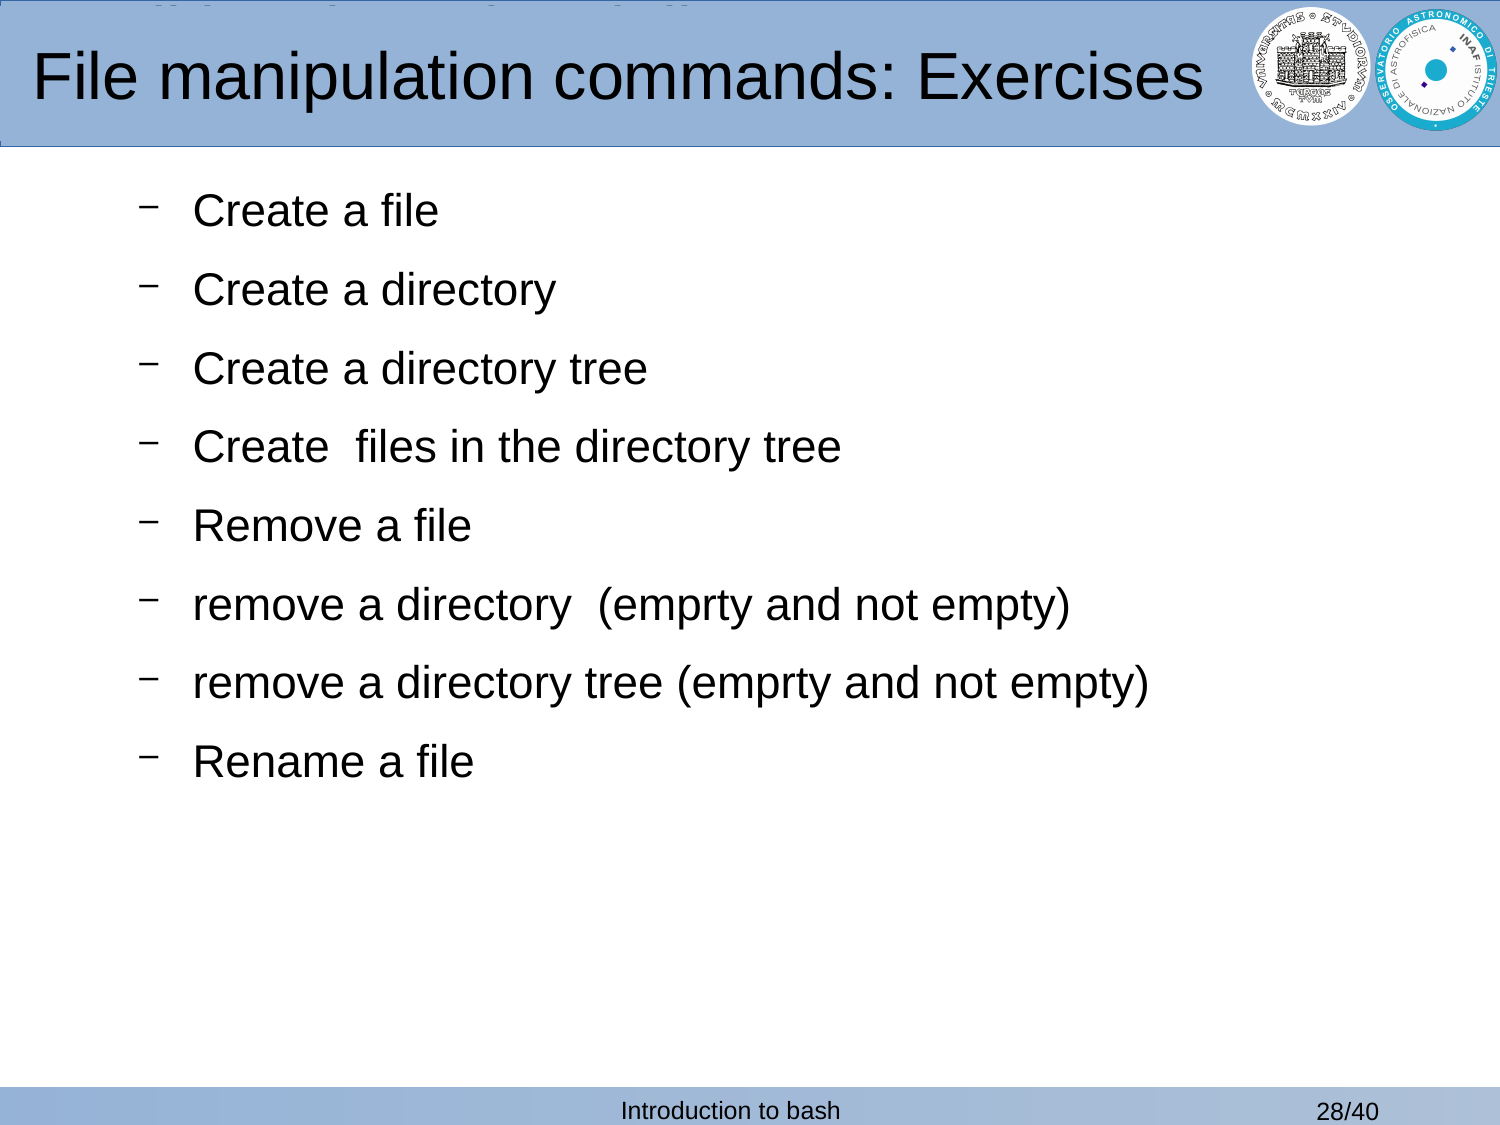

Traditional service delivery
File manipulation commands: Exercises
# Create a file
Create a directory
Create a directory tree
Create files in the directory tree
Remove a file
remove a directory (emprty and not empty)
remove a directory tree (emprty and not empty)
Rename a file